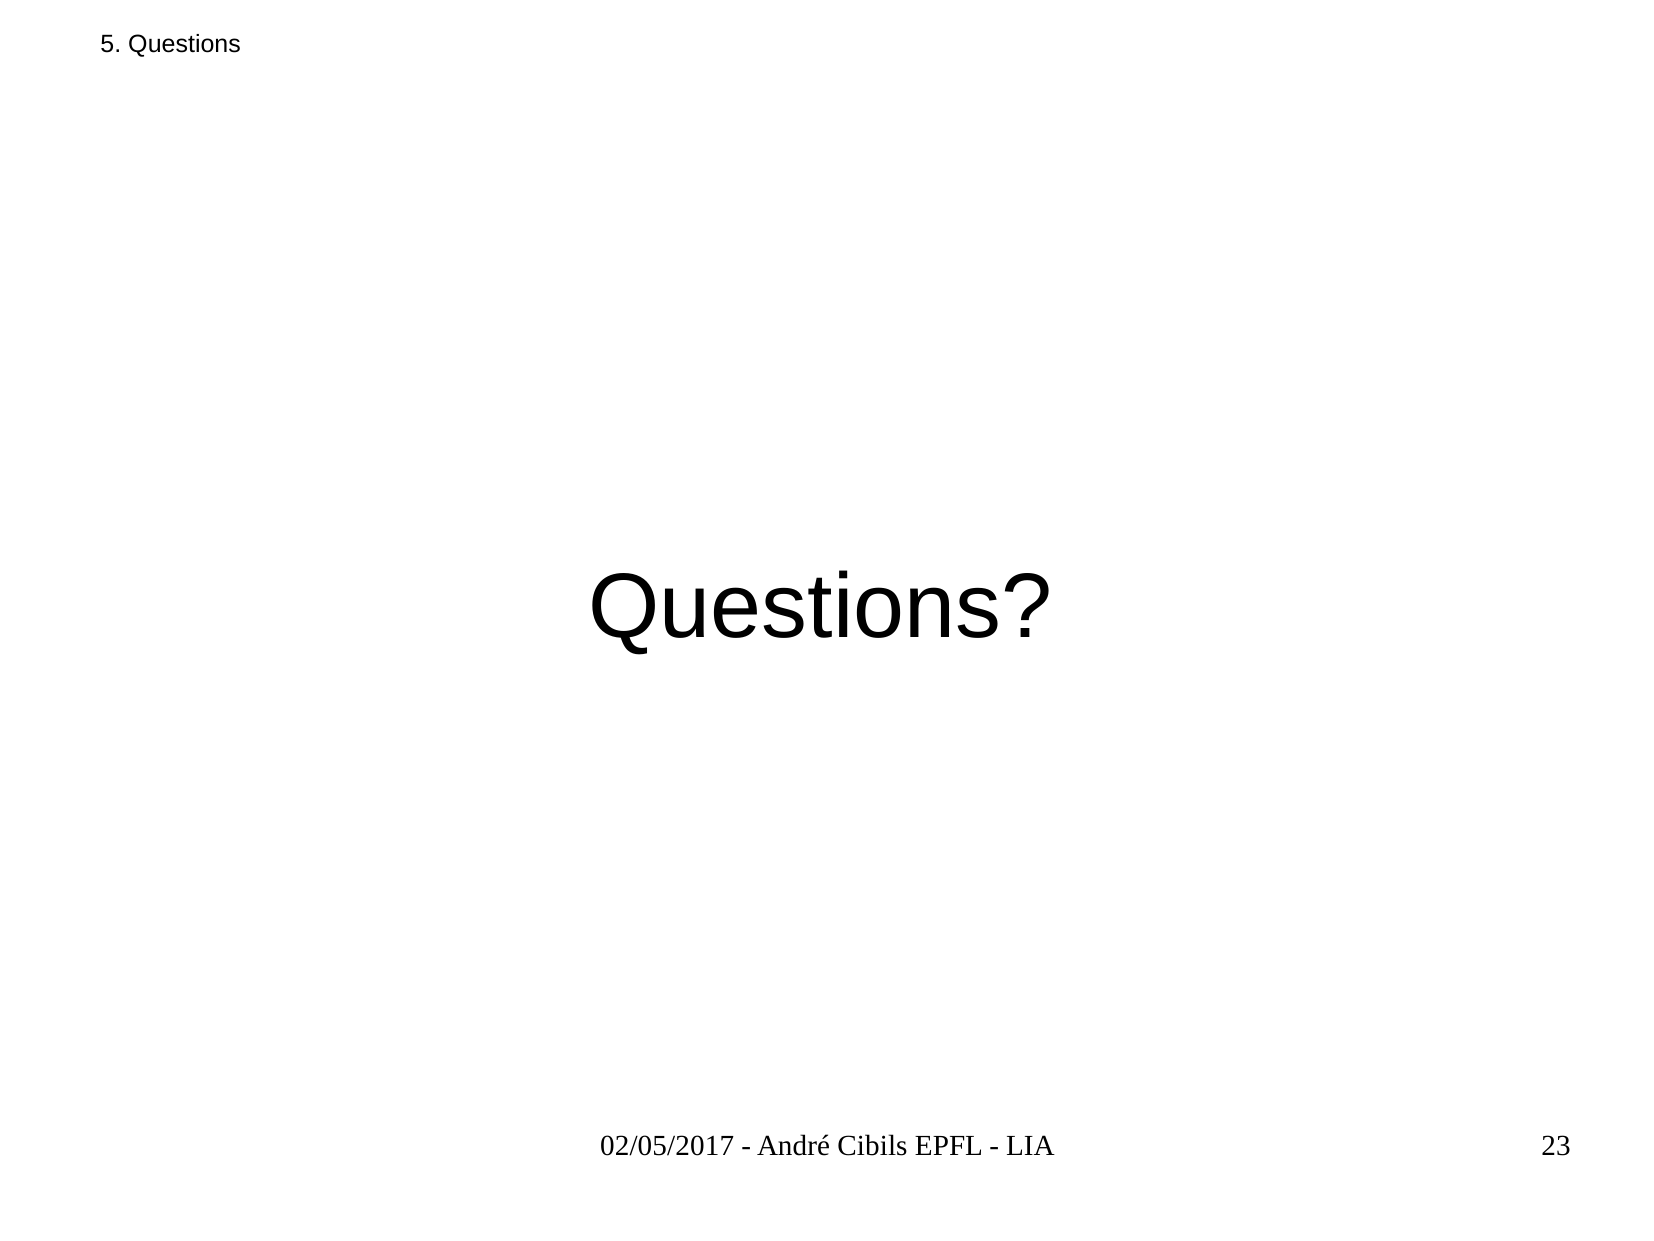

5. Questions
# Questions?
02/05/2017 - André Cibils EPFL - LIA
23